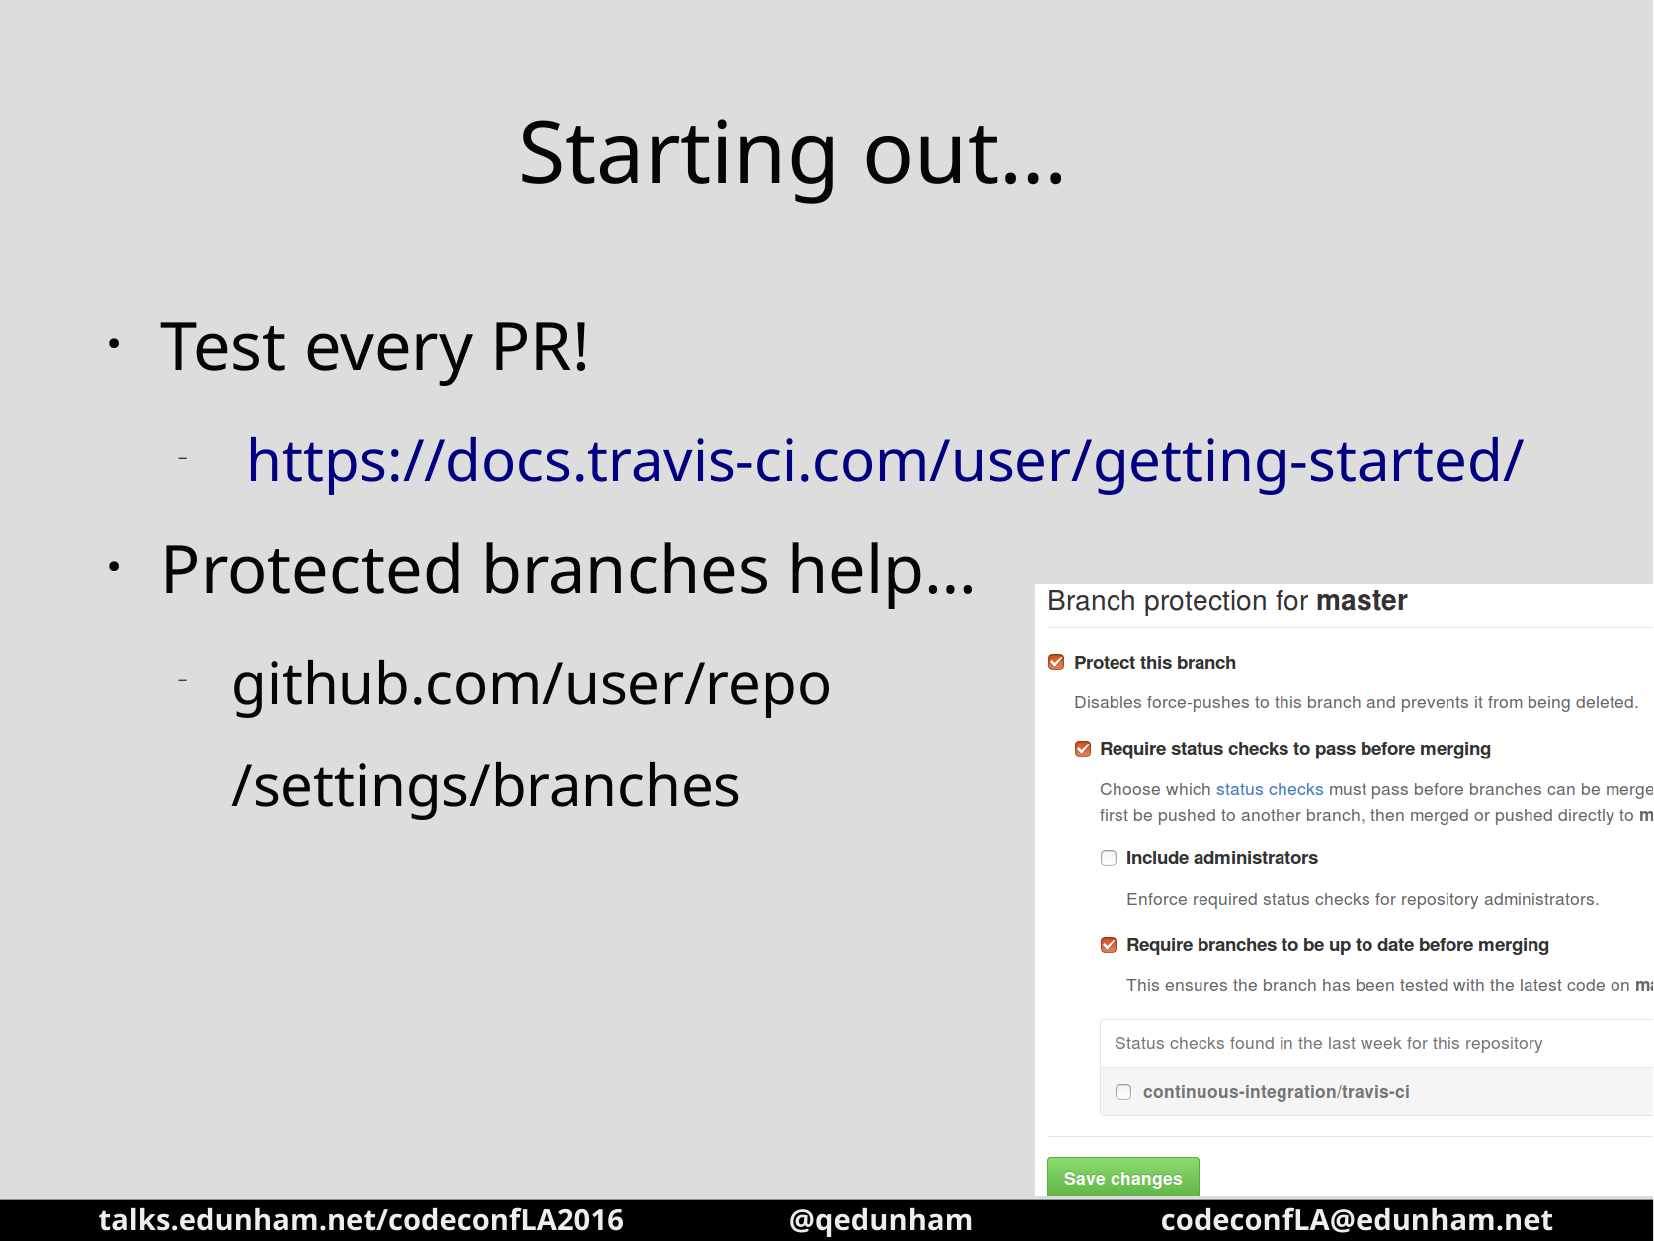

# Starting out…
Test every PR!
 https://docs.travis-ci.com/user/getting-started/
Protected branches help…
github.com/user/repo
/settings/branches